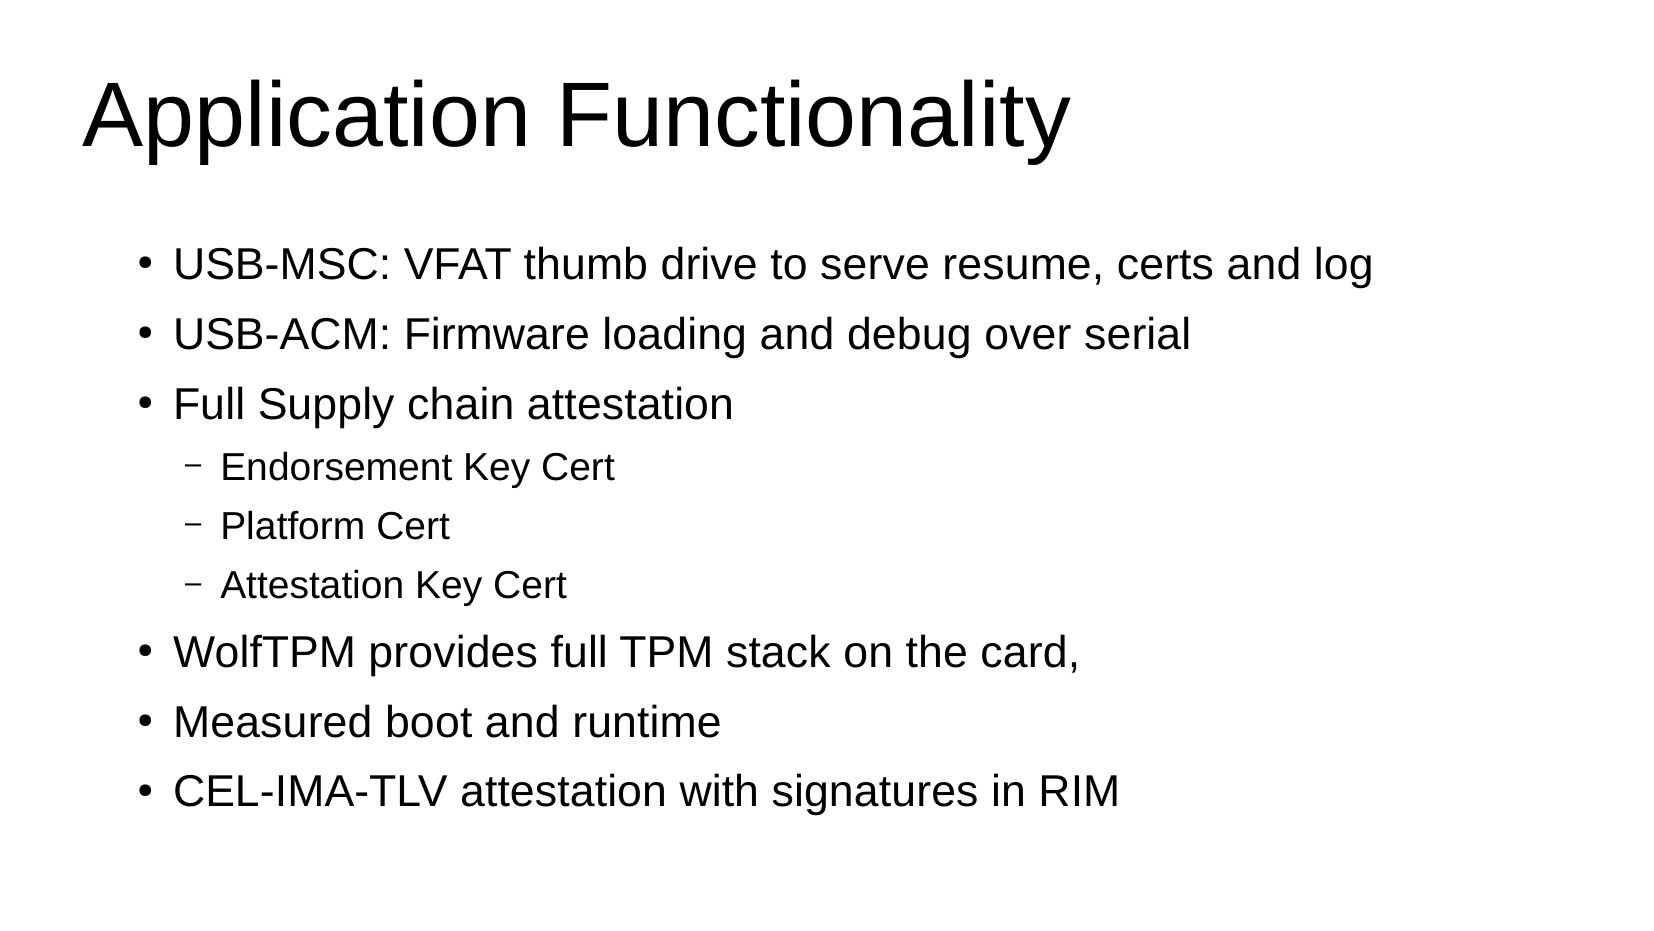

# Application Functionality
USB-MSC: VFAT thumb drive to serve resume, certs and log
USB-ACM: Firmware loading and debug over serial
Full Supply chain attestation
Endorsement Key Cert
Platform Cert
Attestation Key Cert
WolfTPM provides full TPM stack on the card,
Measured boot and runtime
CEL-IMA-TLV attestation with signatures in RIM